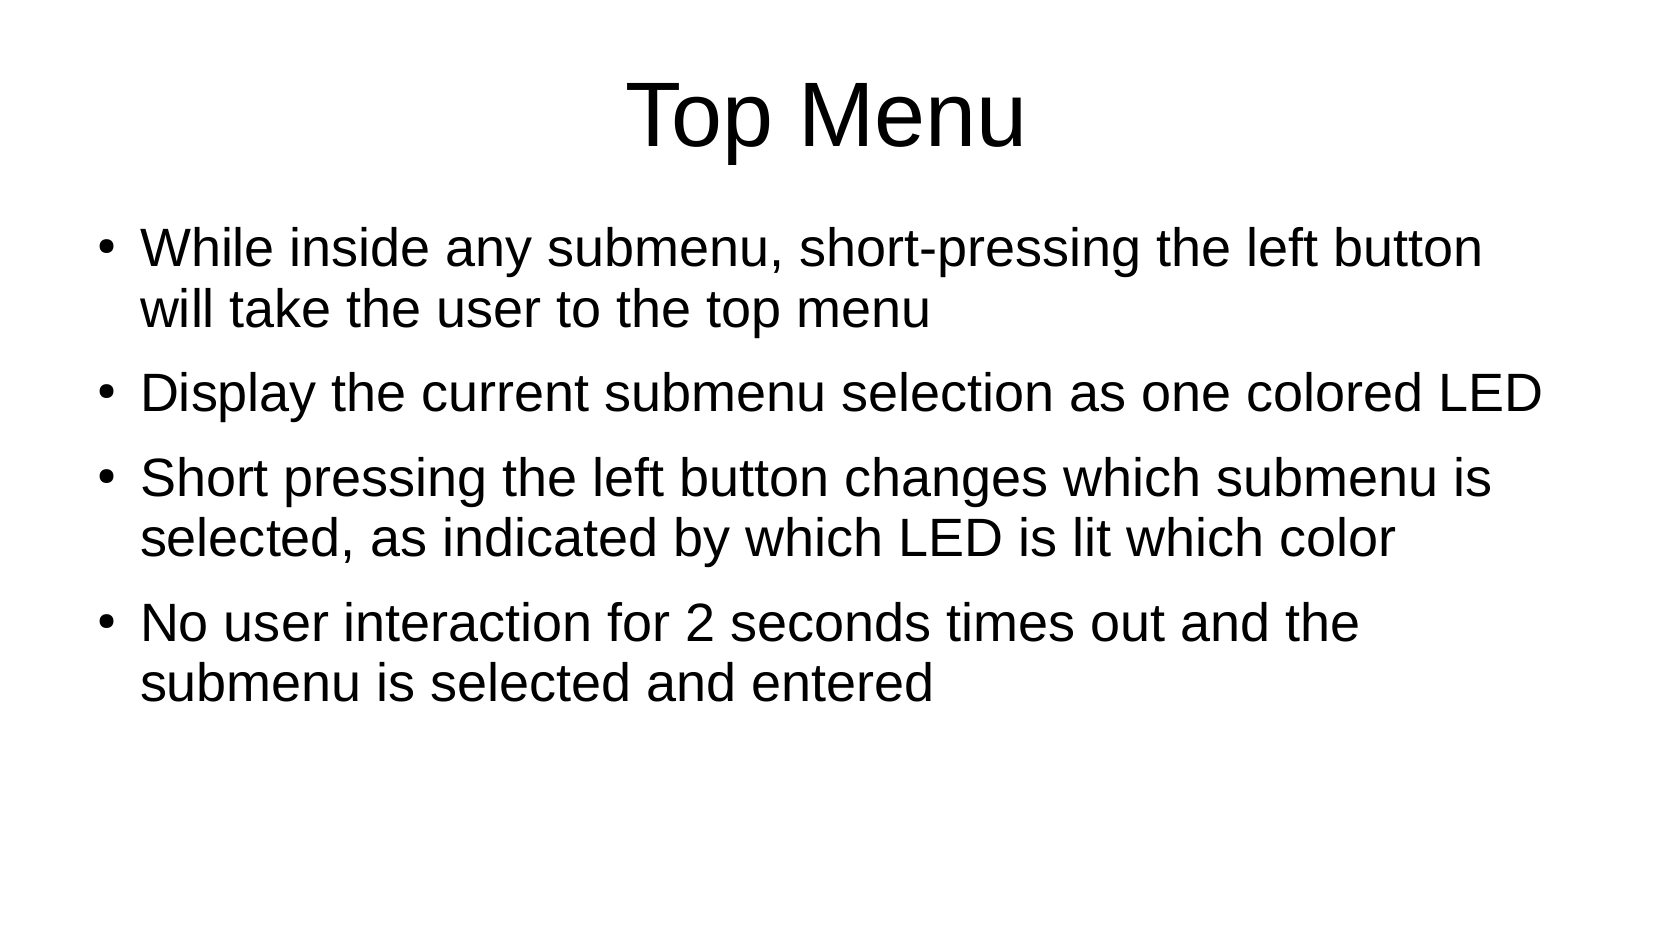

# Top Menu
While inside any submenu, short-pressing the left button will take the user to the top menu
Display the current submenu selection as one colored LED
Short pressing the left button changes which submenu is selected, as indicated by which LED is lit which color
No user interaction for 2 seconds times out and the submenu is selected and entered